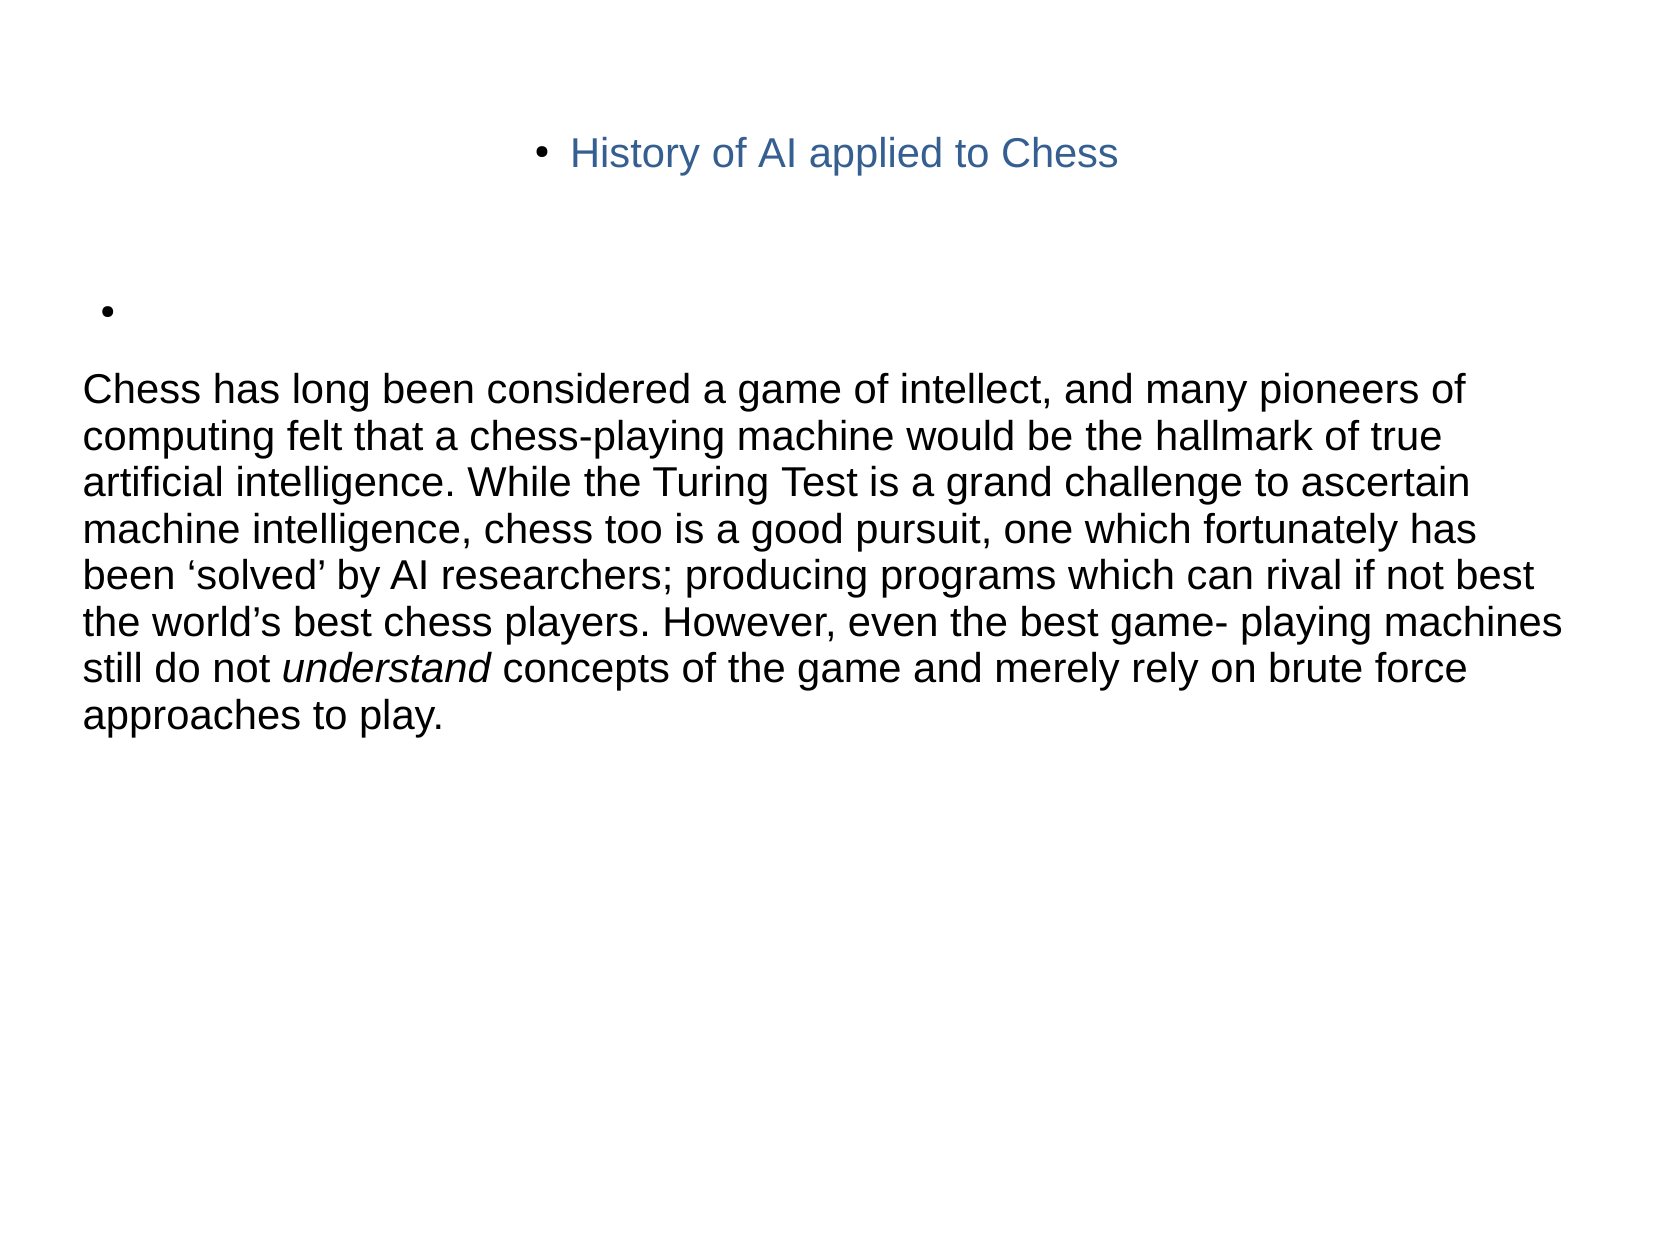

# History of AI applied to Chess
Chess has long been considered a game of intellect, and many pioneers of computing felt that a chess-playing machine would be the hallmark of true artificial intelligence. While the Turing Test is a grand challenge to ascertain machine intelligence, chess too is a good pursuit, one which fortunately has been ‘solved’ by AI researchers; producing programs which can rival if not best the world’s best chess players. However, even the best game- playing machines still do not understand concepts of the game and merely rely on brute force approaches to play.